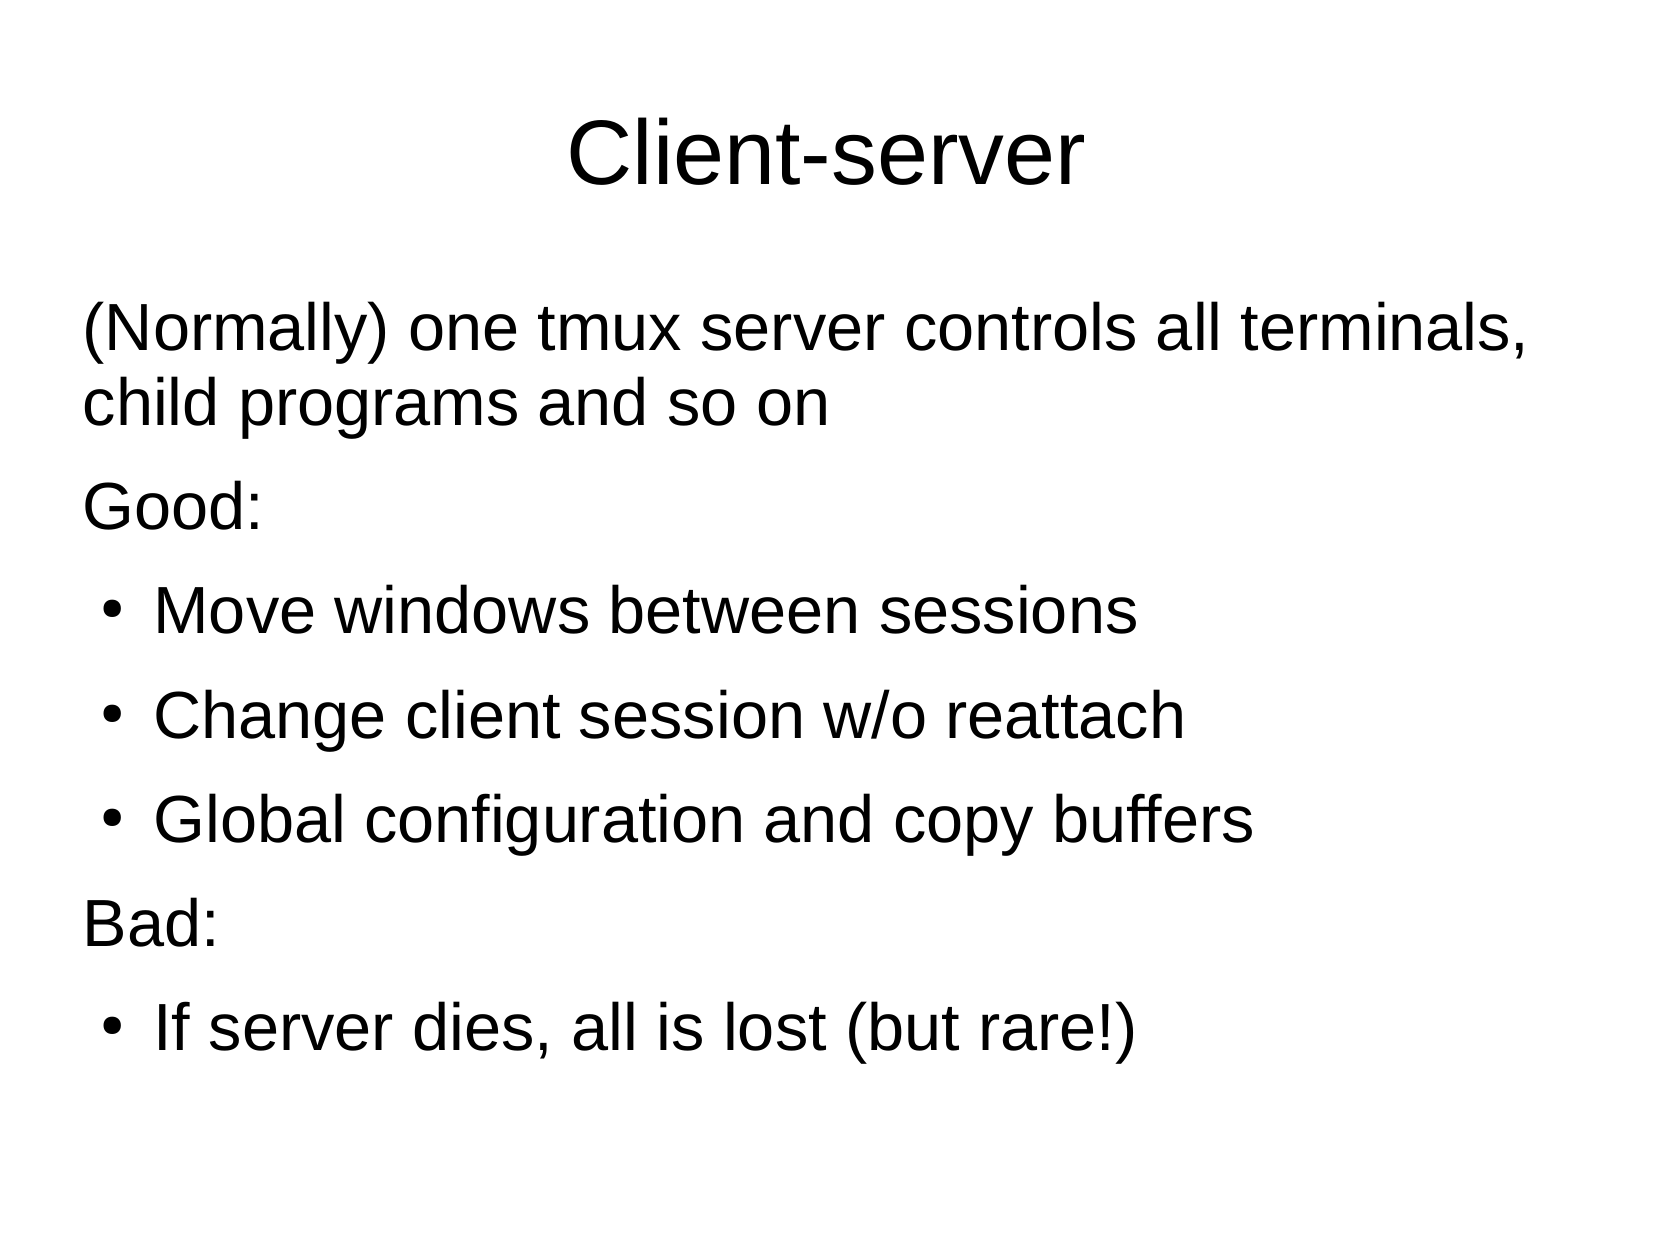

# Client-server
(Normally) one tmux server controls all terminals, child programs and so on
Good:
Move windows between sessions
Change client session w/o reattach
Global configuration and copy buffers
Bad:
If server dies, all is lost (but rare!)